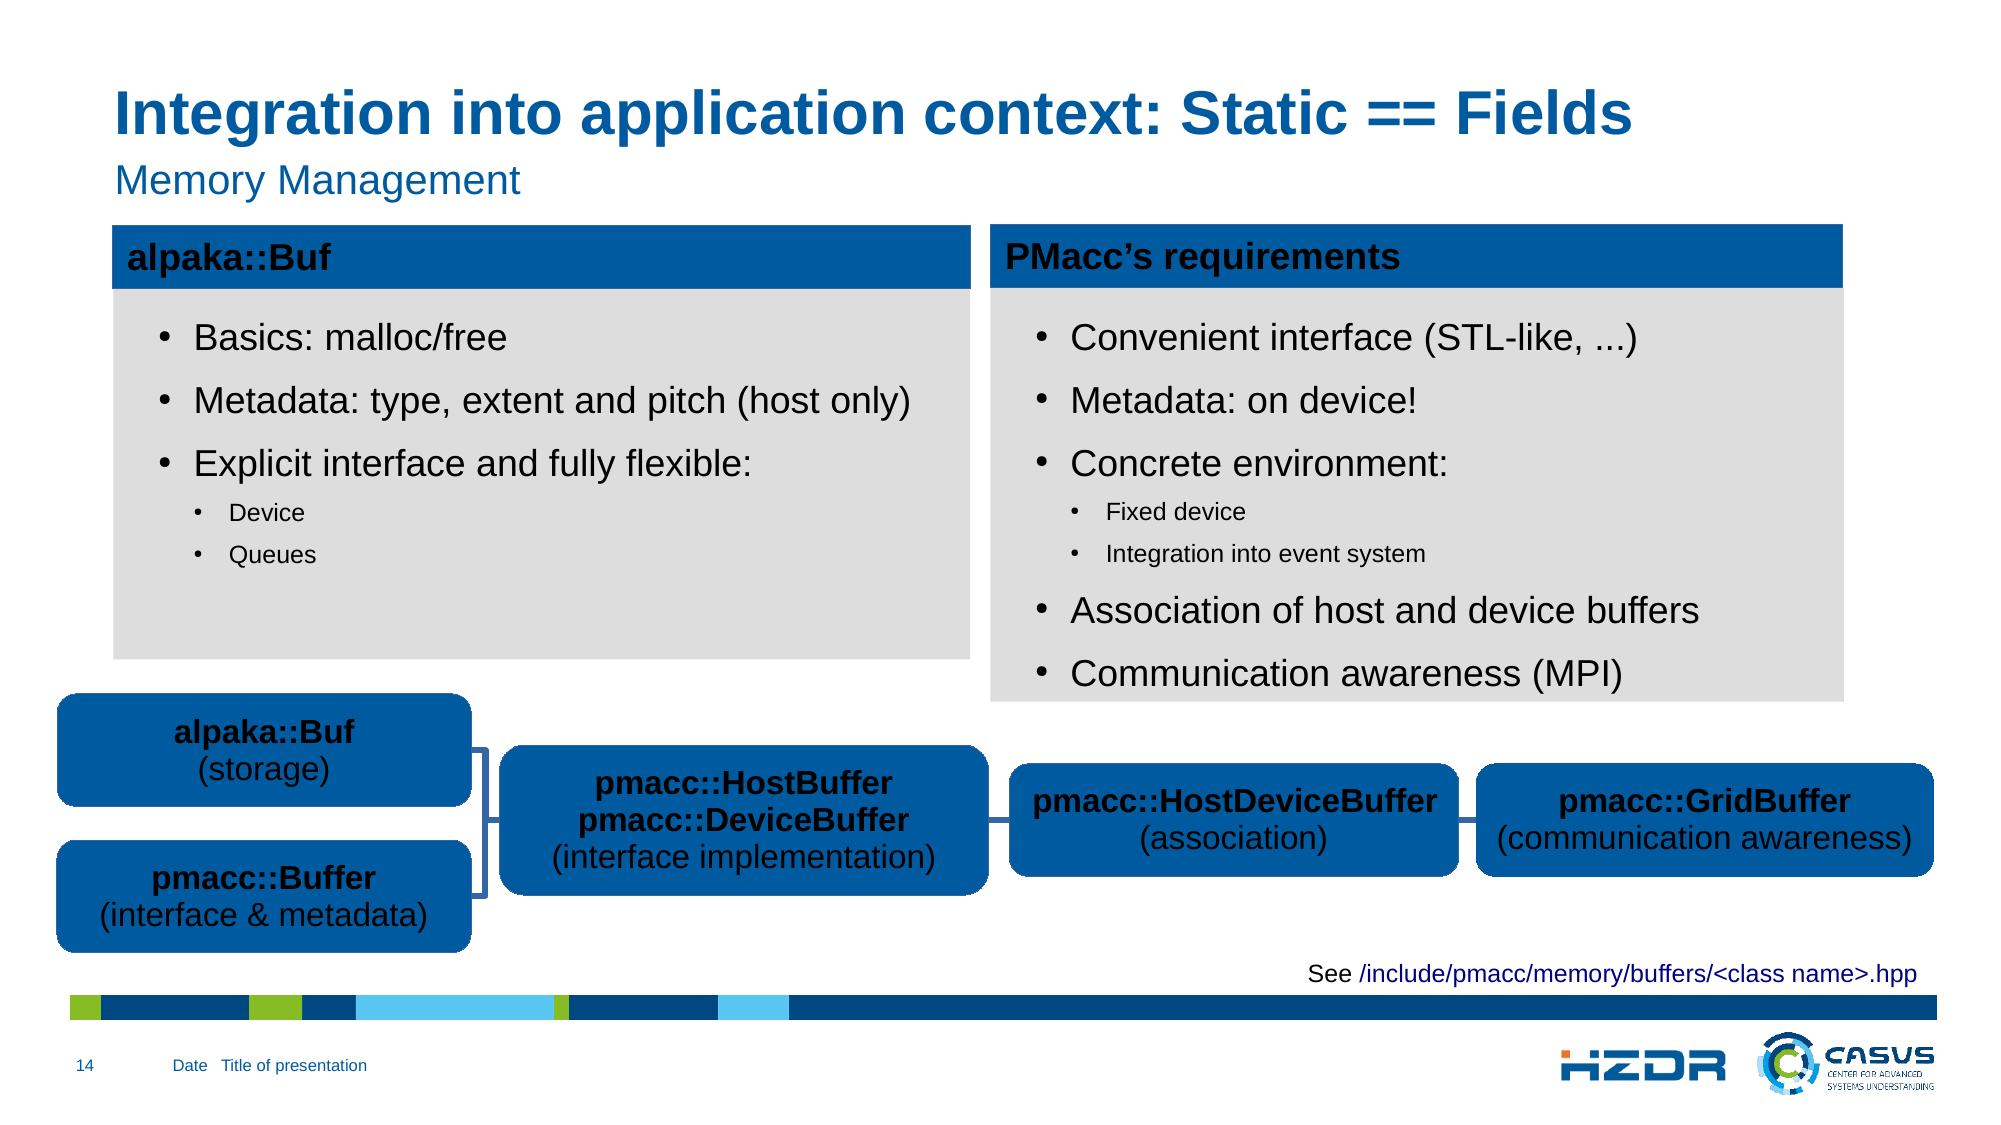

# Integration into application context: Static == Fields
Memory Management
PMacc’s requirements
Convenient interface (STL-like, ...)
Metadata: on device!
Concrete environment:
Fixed device
Integration into event system
Association of host and device buffers
Communication awareness (MPI)
alpaka::Buf
Basics: malloc/free
Metadata: type, extent and pitch (host only)
Explicit interface and fully flexible:
Device
Queues
alpaka::Buf
(storage)
pmacc::HostBuffer
pmacc::DeviceBuffer
(interface implementation)
pmacc::HostDeviceBuffer
(association)
pmacc::GridBuffer
(communication awareness)
pmacc::Buffer
(interface & metadata)
See /include/pmacc/memory/buffers/<class name>.hpp
14
Date
Title of presentation